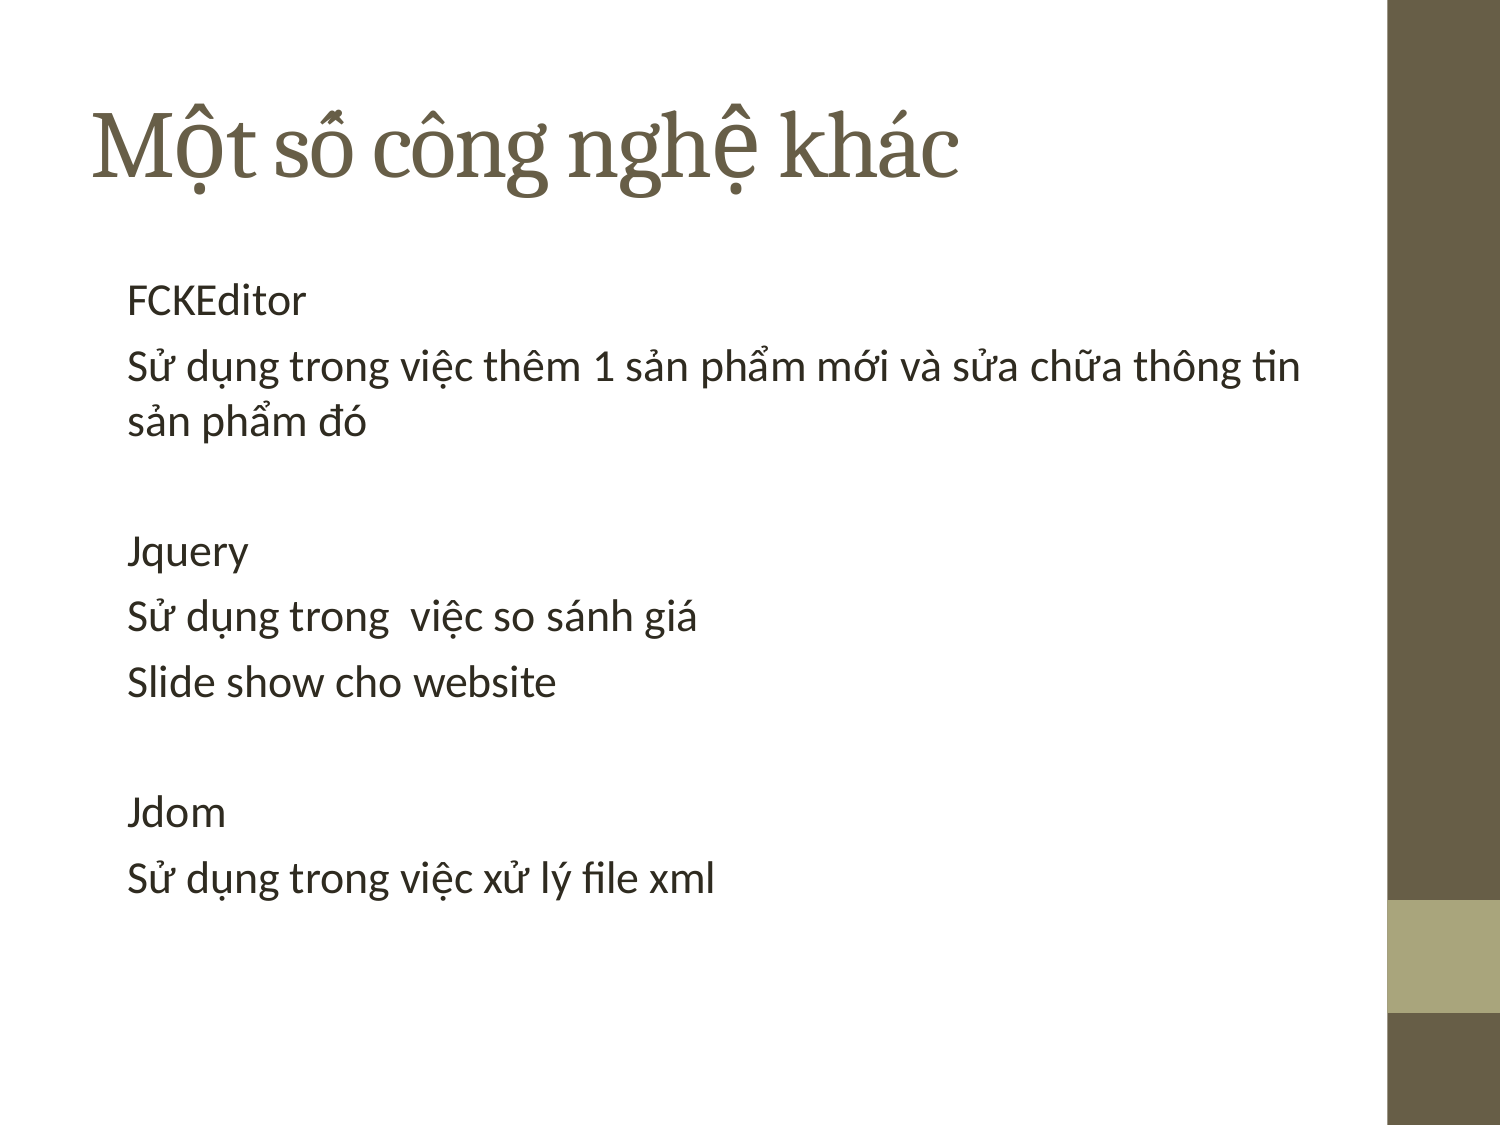

# Một số công nghệ khác
FCKEditor
Sử dụng trong việc thêm 1 sản phẩm mới và sửa chữa thông tin sản phẩm đó
Jquery
Sử dụng trong việc so sánh giá
Slide show cho website
Jdom
Sử dụng trong việc xử lý file xml